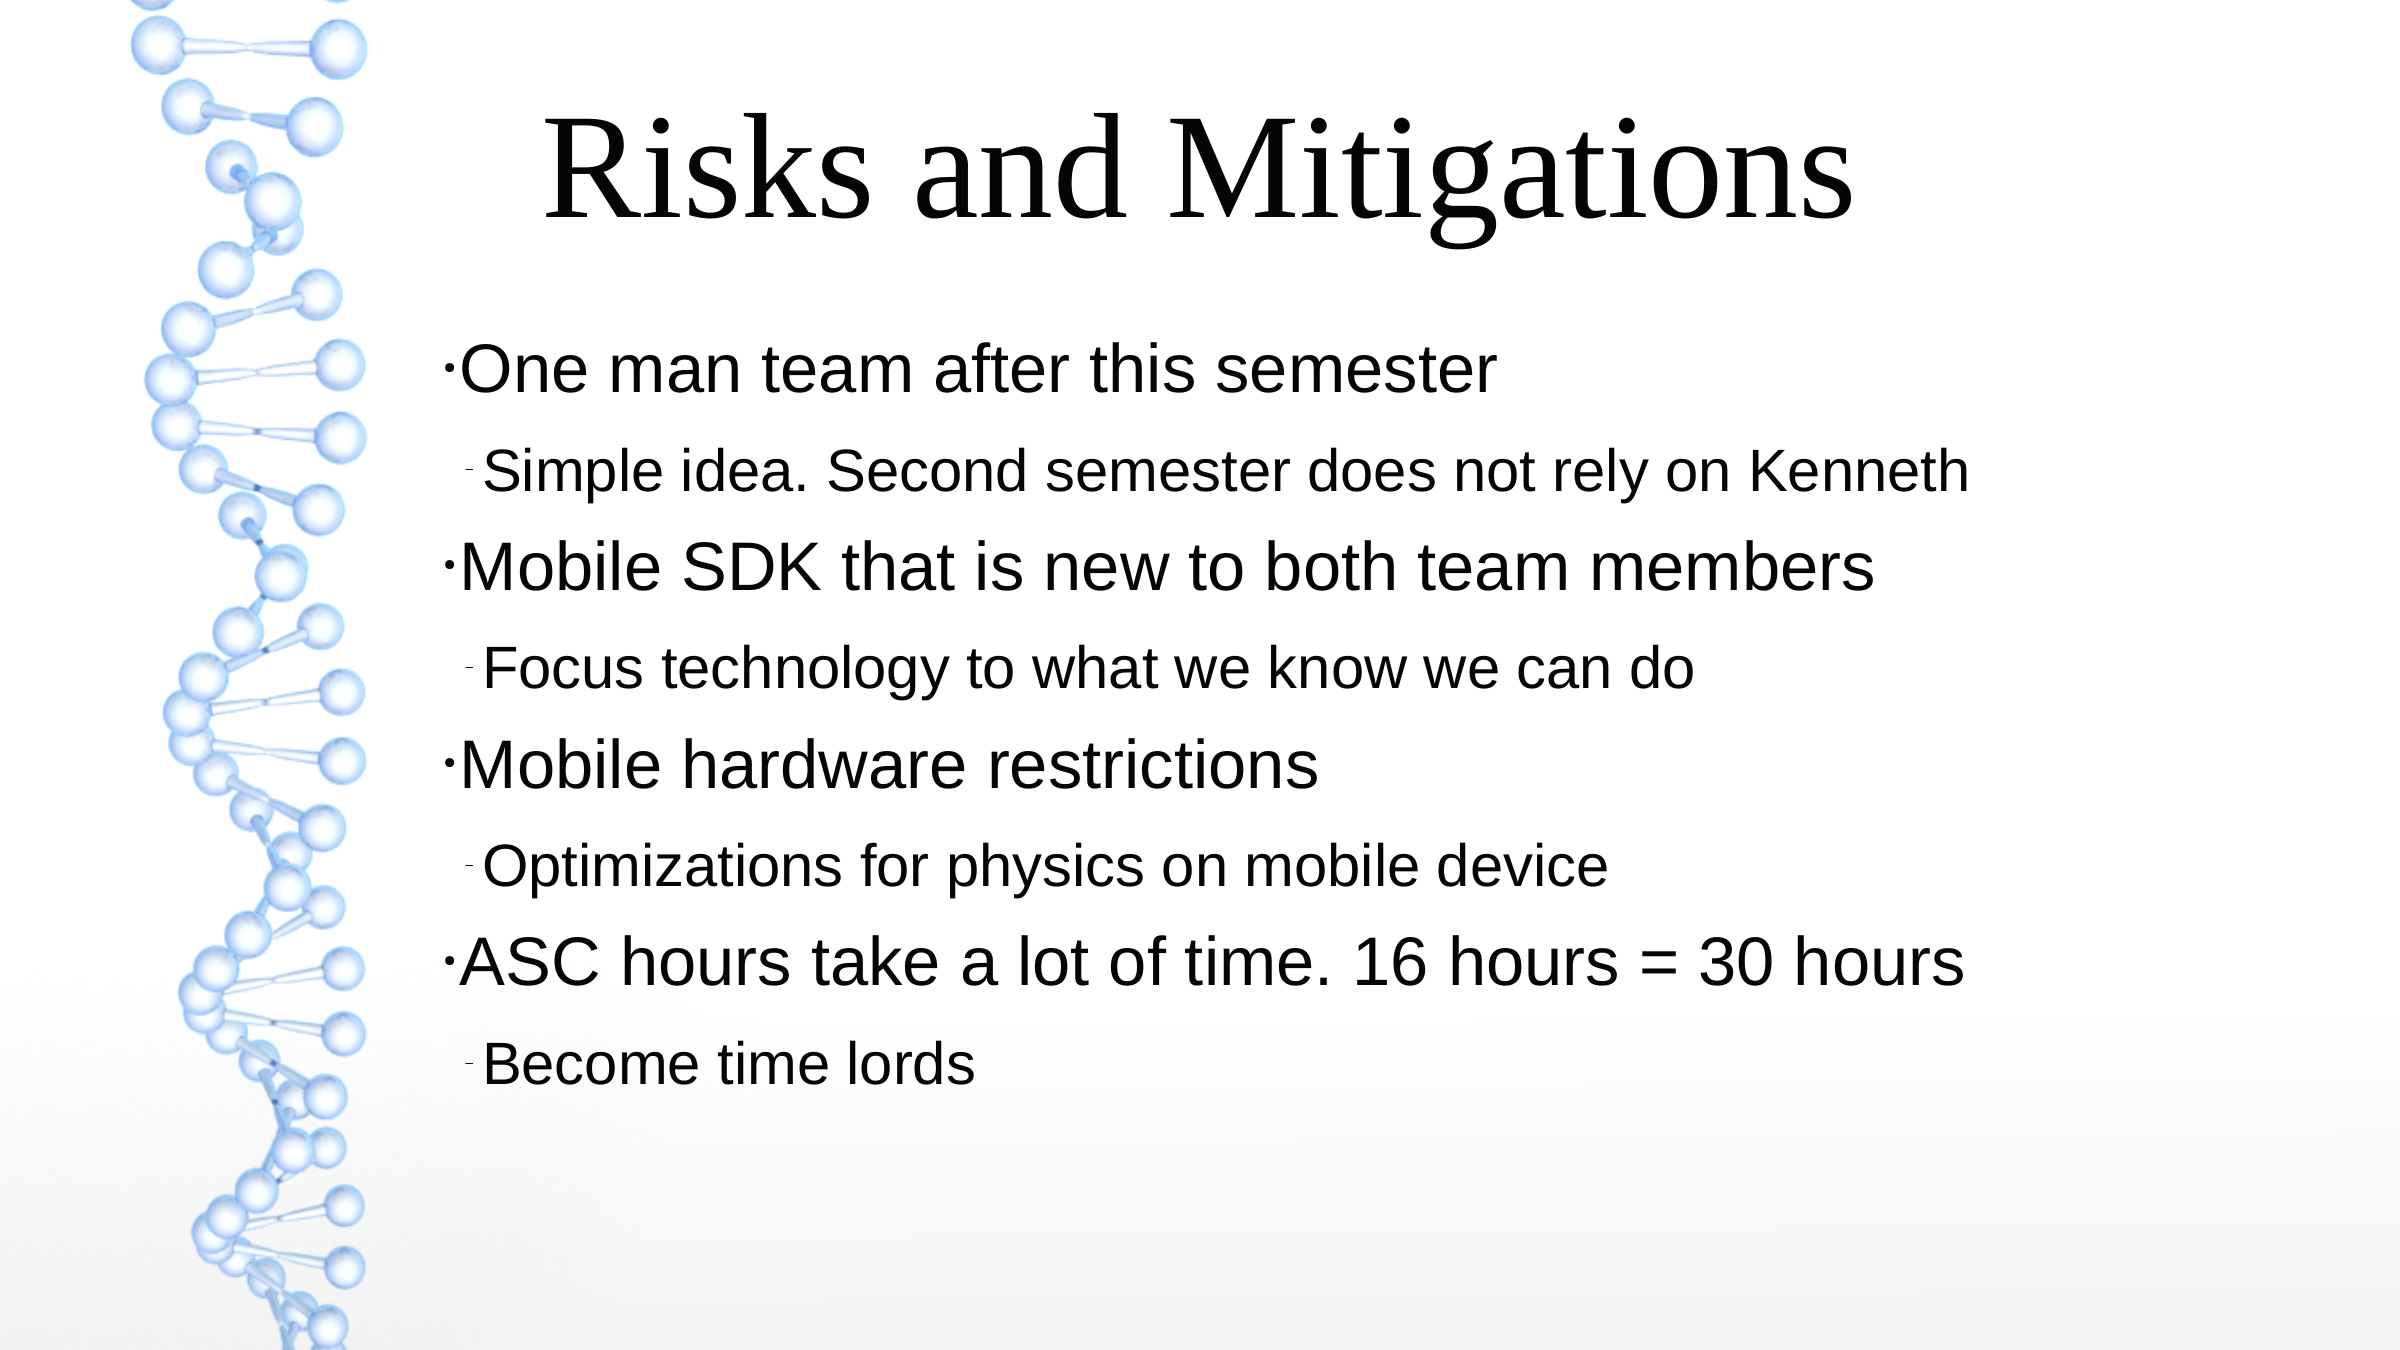

# Risks and Mitigations
One man team after this semester
Simple idea. Second semester does not rely on Kenneth
Mobile SDK that is new to both team members
Focus technology to what we know we can do
Mobile hardware restrictions
Optimizations for physics on mobile device
ASC hours take a lot of time. 16 hours = 30 hours
Become time lords